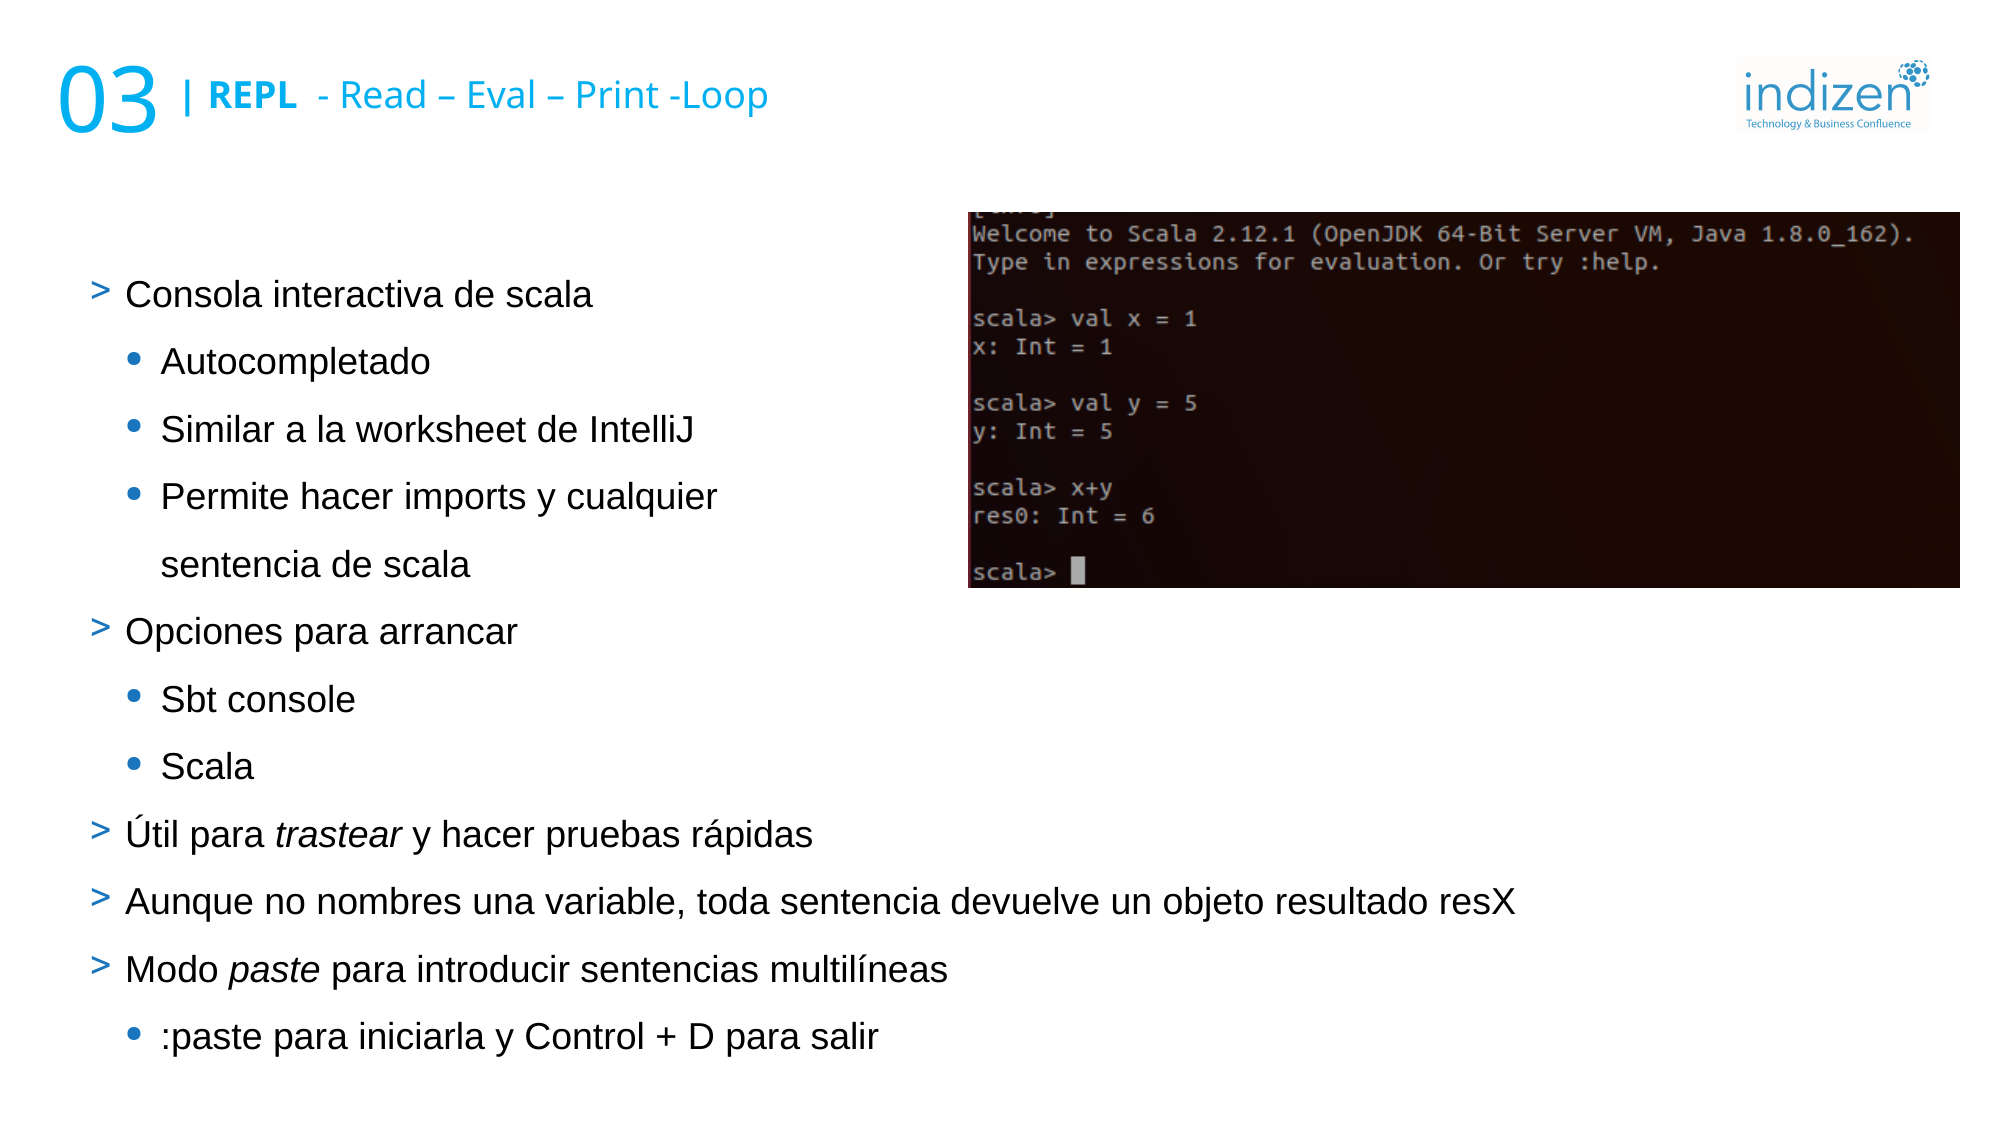

03
| REPL - Read – Eval – Print -Loop
Consola interactiva de scala
Autocompletado
Similar a la worksheet de IntelliJ
Permite hacer imports y cualquier
sentencia de scala
Opciones para arrancar
Sbt console
Scala
Útil para trastear y hacer pruebas rápidas
Aunque no nombres una variable, toda sentencia devuelve un objeto resultado resX
Modo paste para introducir sentencias multilíneas
:paste para iniciarla y Control + D para salir